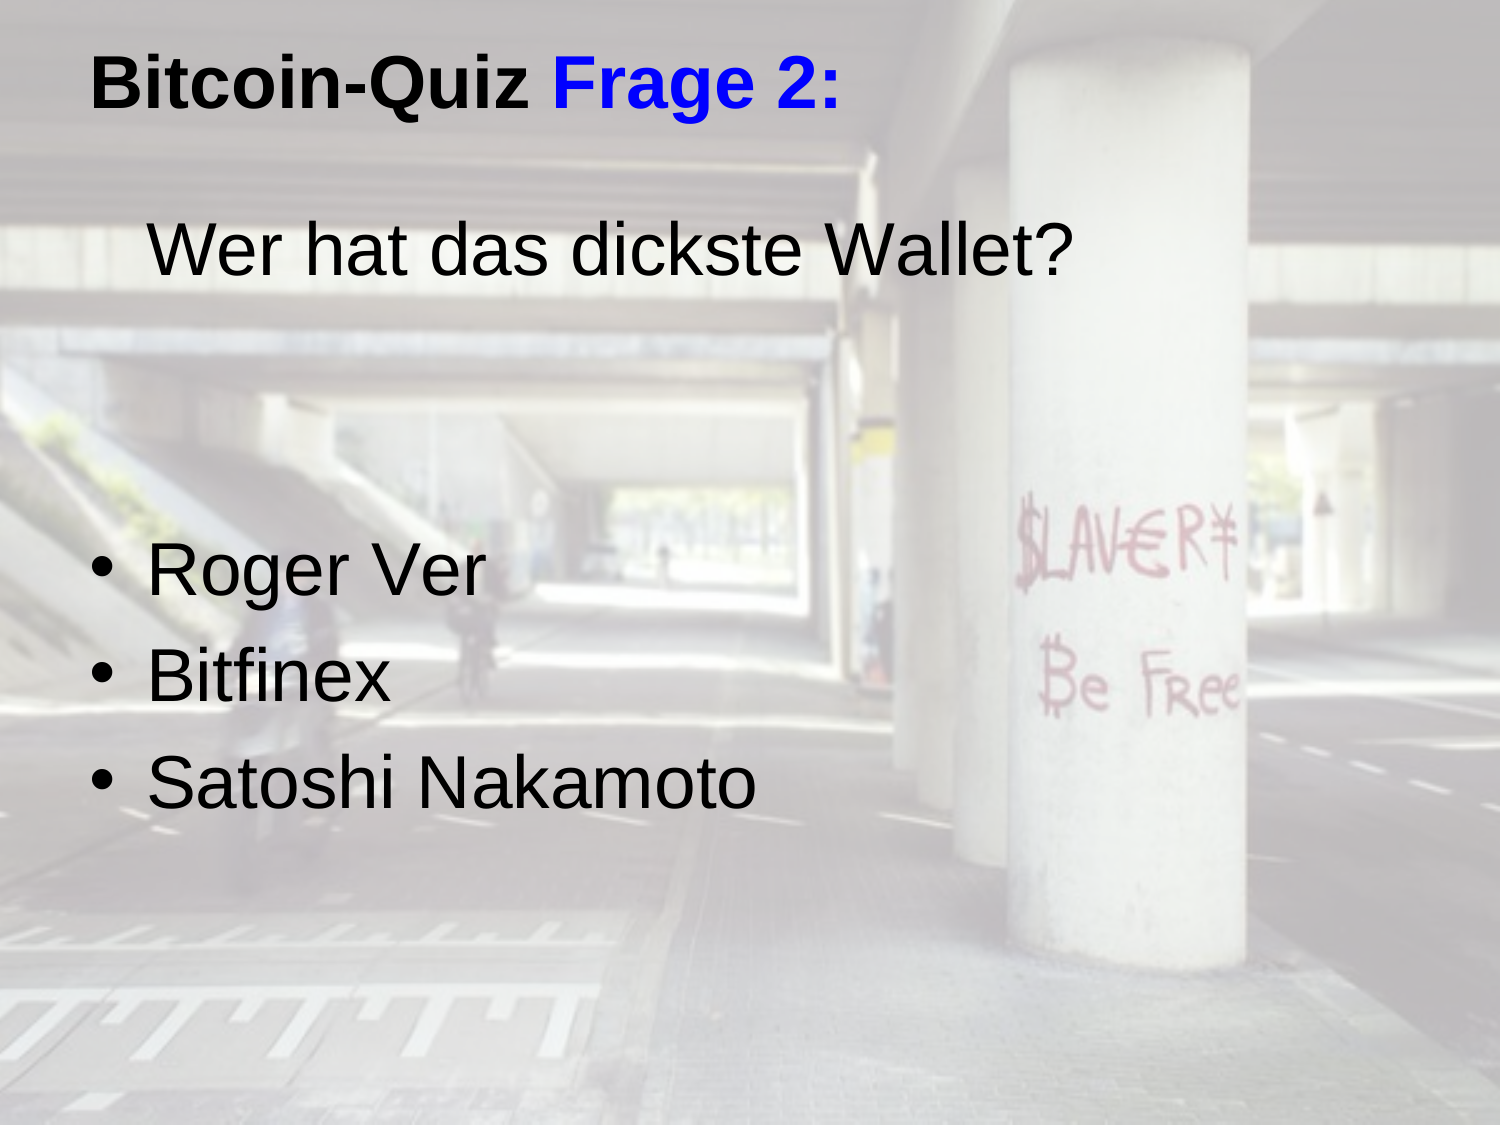

# Bitcoin-Quiz Frage 2:
Wer hat das dickste Wallet?
Roger Ver
Bitfinex
Satoshi Nakamoto